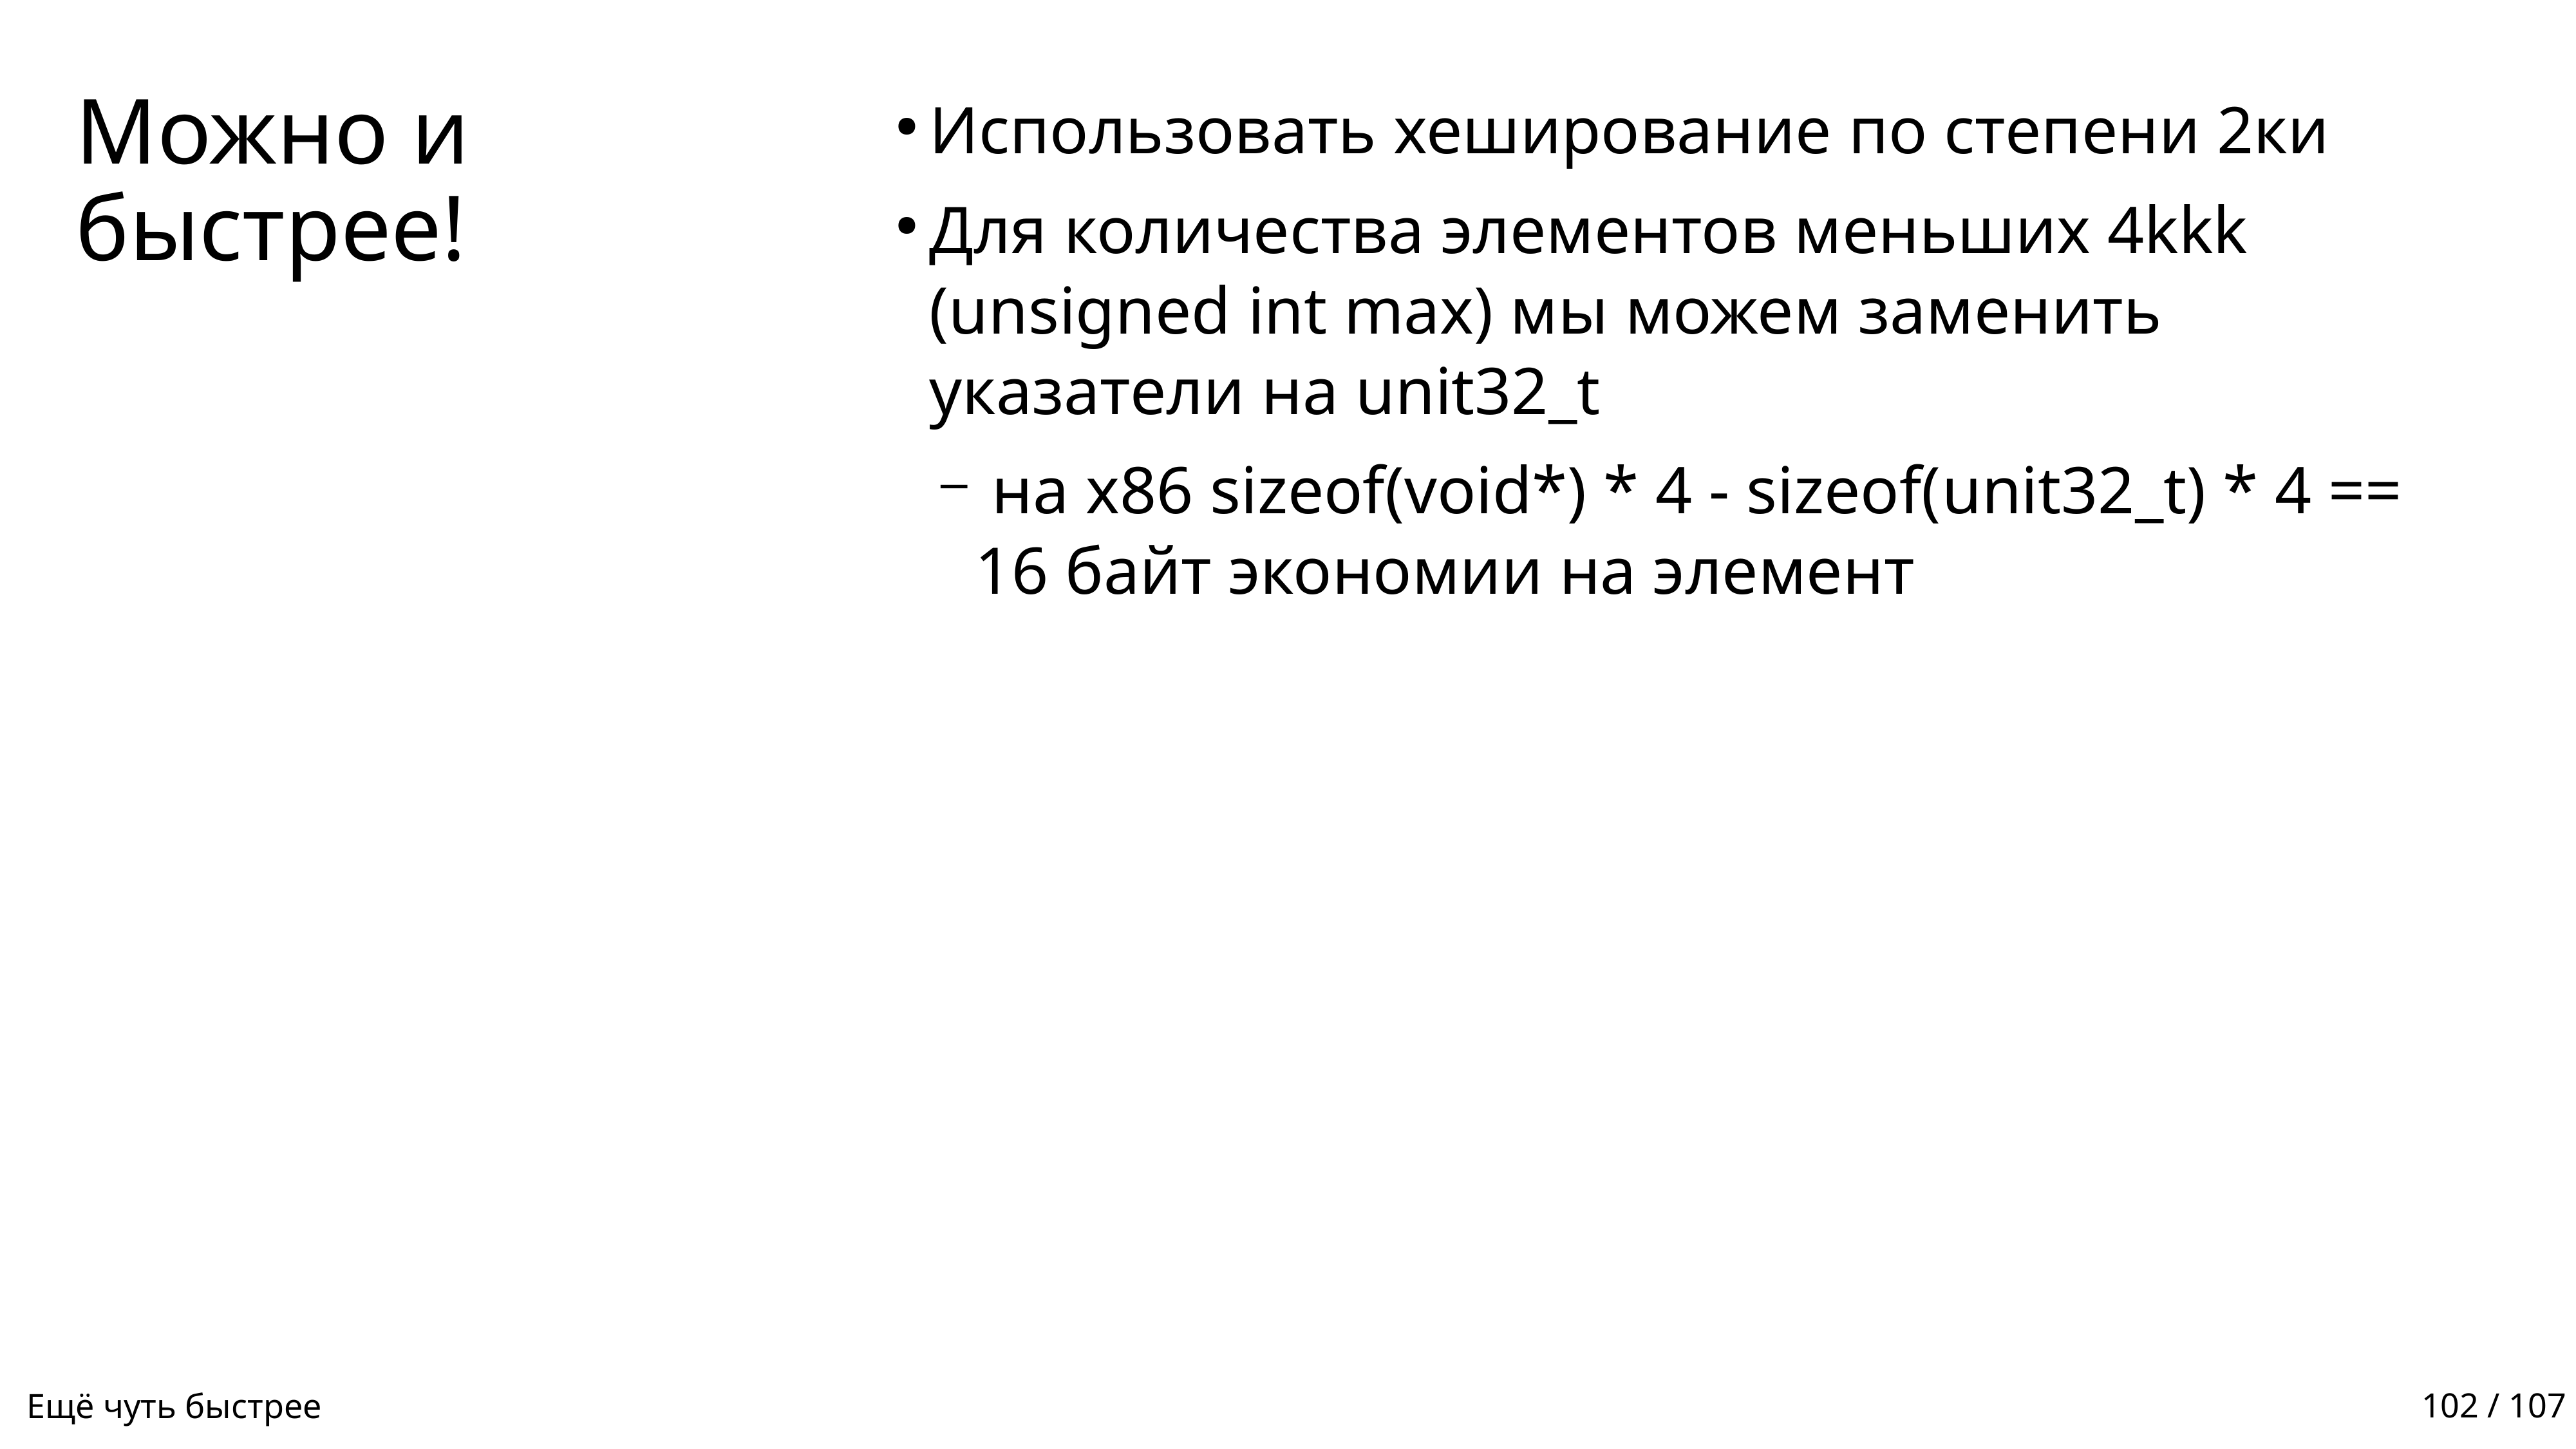

# Можно и быстрее!
Использовать хеширование по степени 2ки
Для количества элементов меньших 4kkk (unsigned int max) мы можем заменить указатели на unit32_t
 на x86 sizeof(void*) * 4 - sizeof(unit32_t) * 4 == 16 байт экономии на элемент
Ещё чуть быстрее